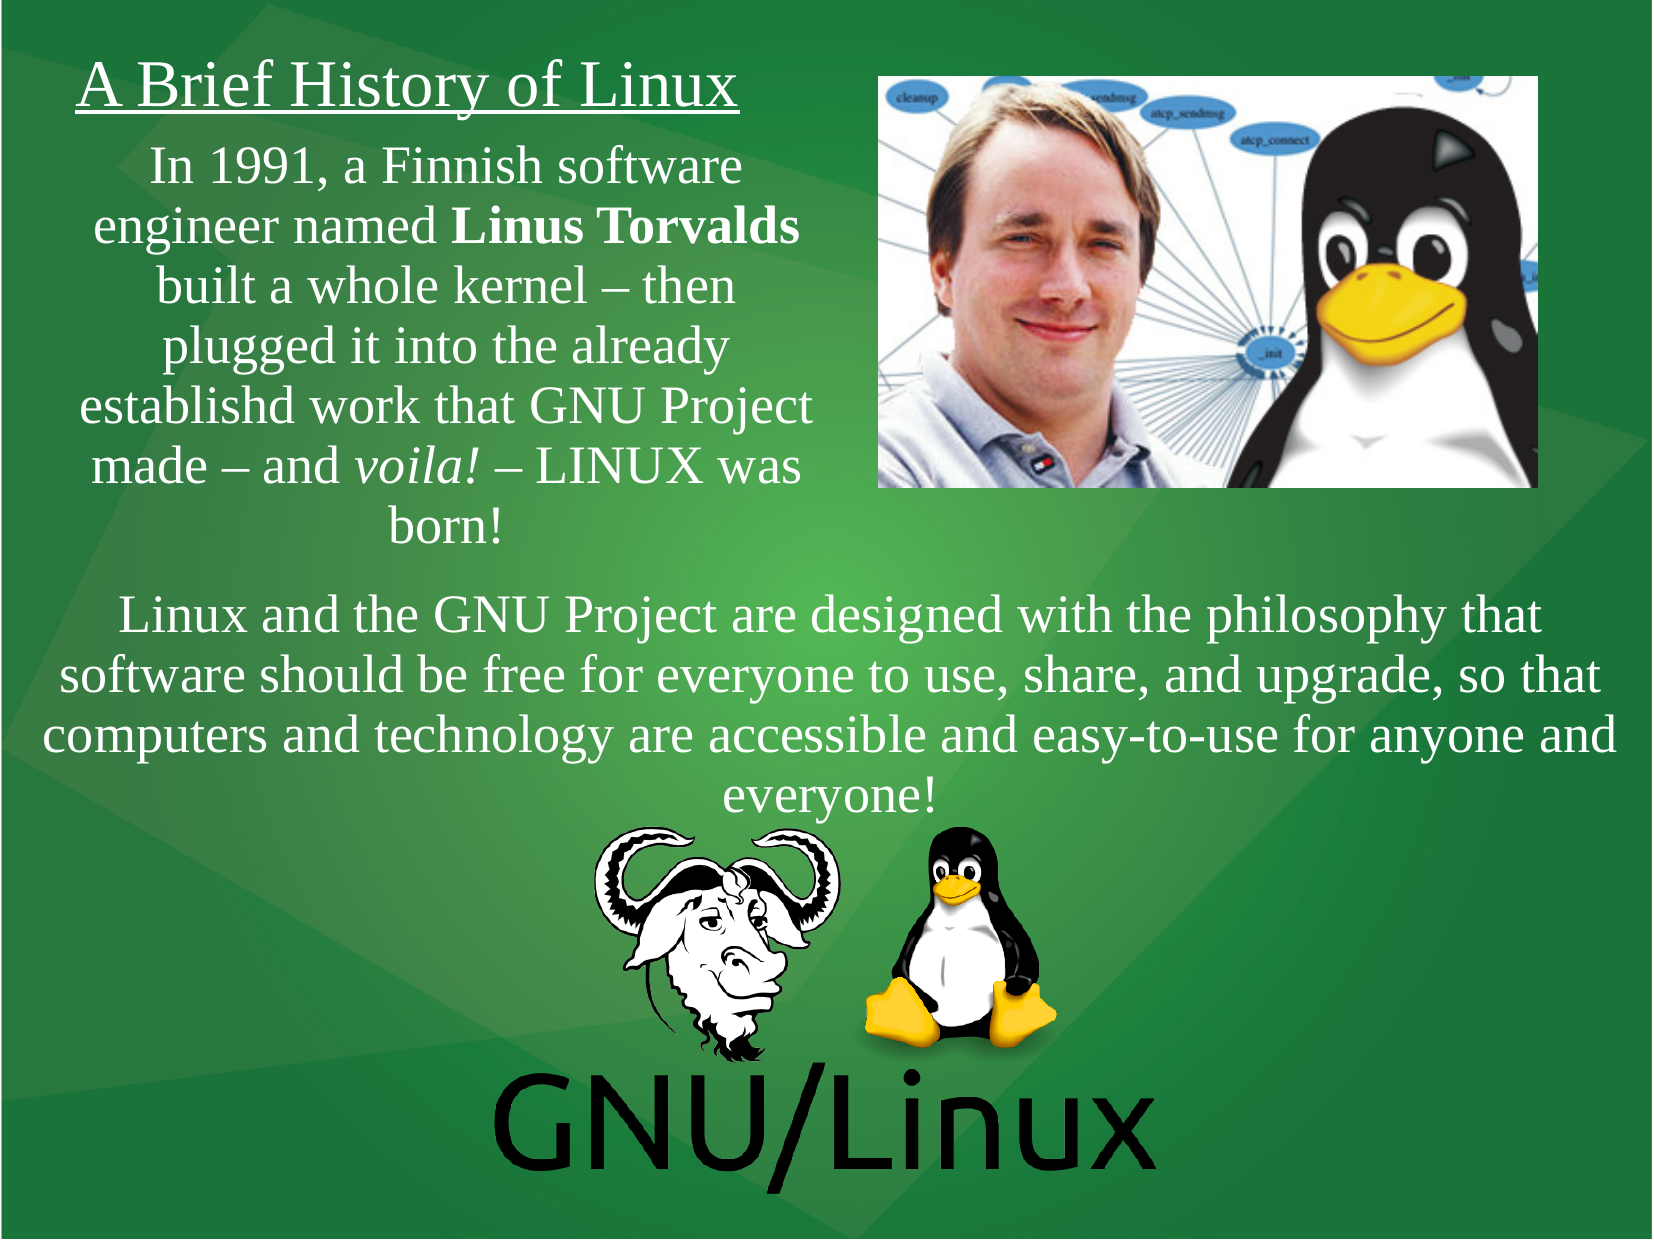

# A Brief History of Linux
In 1991, a Finnish software engineer named Linus Torvalds built a whole kernel – then plugged it into the already establishd work that GNU Project made – and voila! – LINUX was born!
Linux and the GNU Project are designed with the philosophy that software should be free for everyone to use, share, and upgrade, so that computers and technology are accessible and easy-to-use for anyone and everyone!